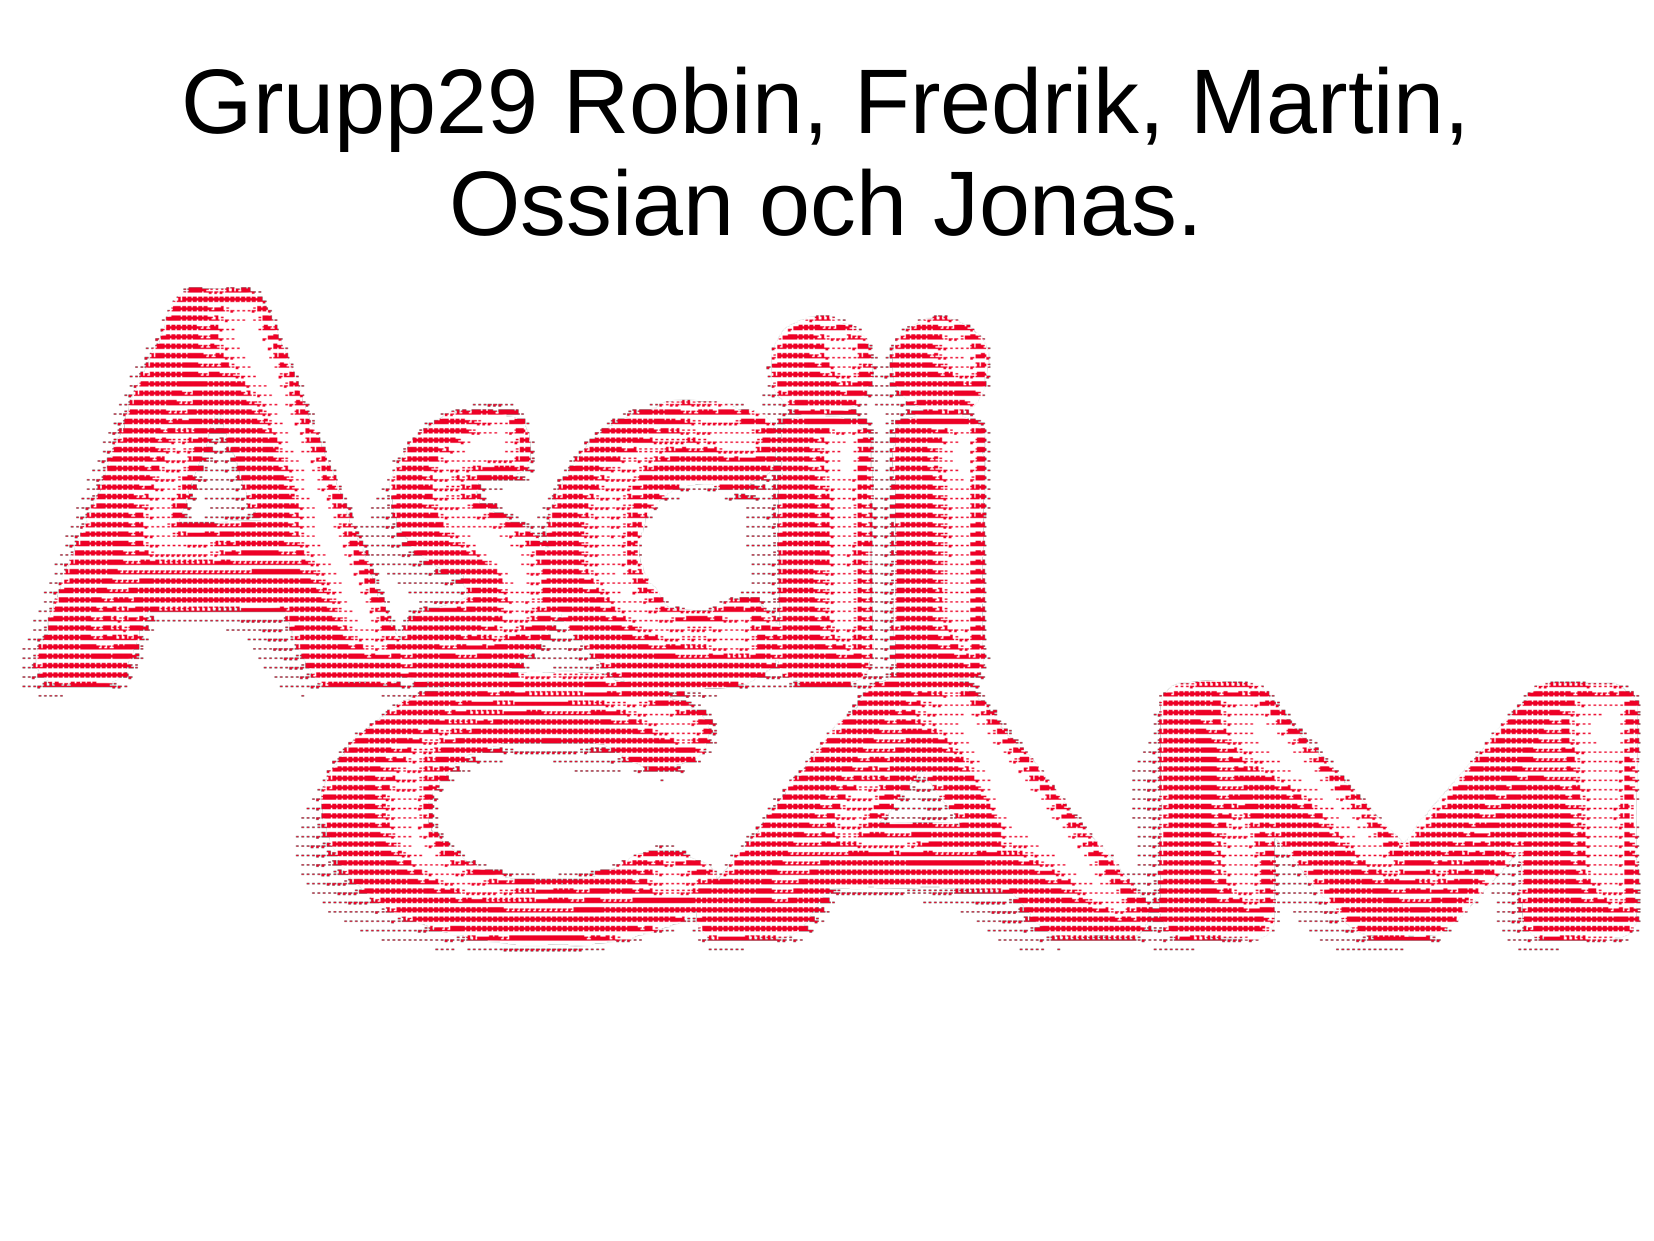

# Grupp29 Robin, Fredrik, Martin, Ossian och Jonas.